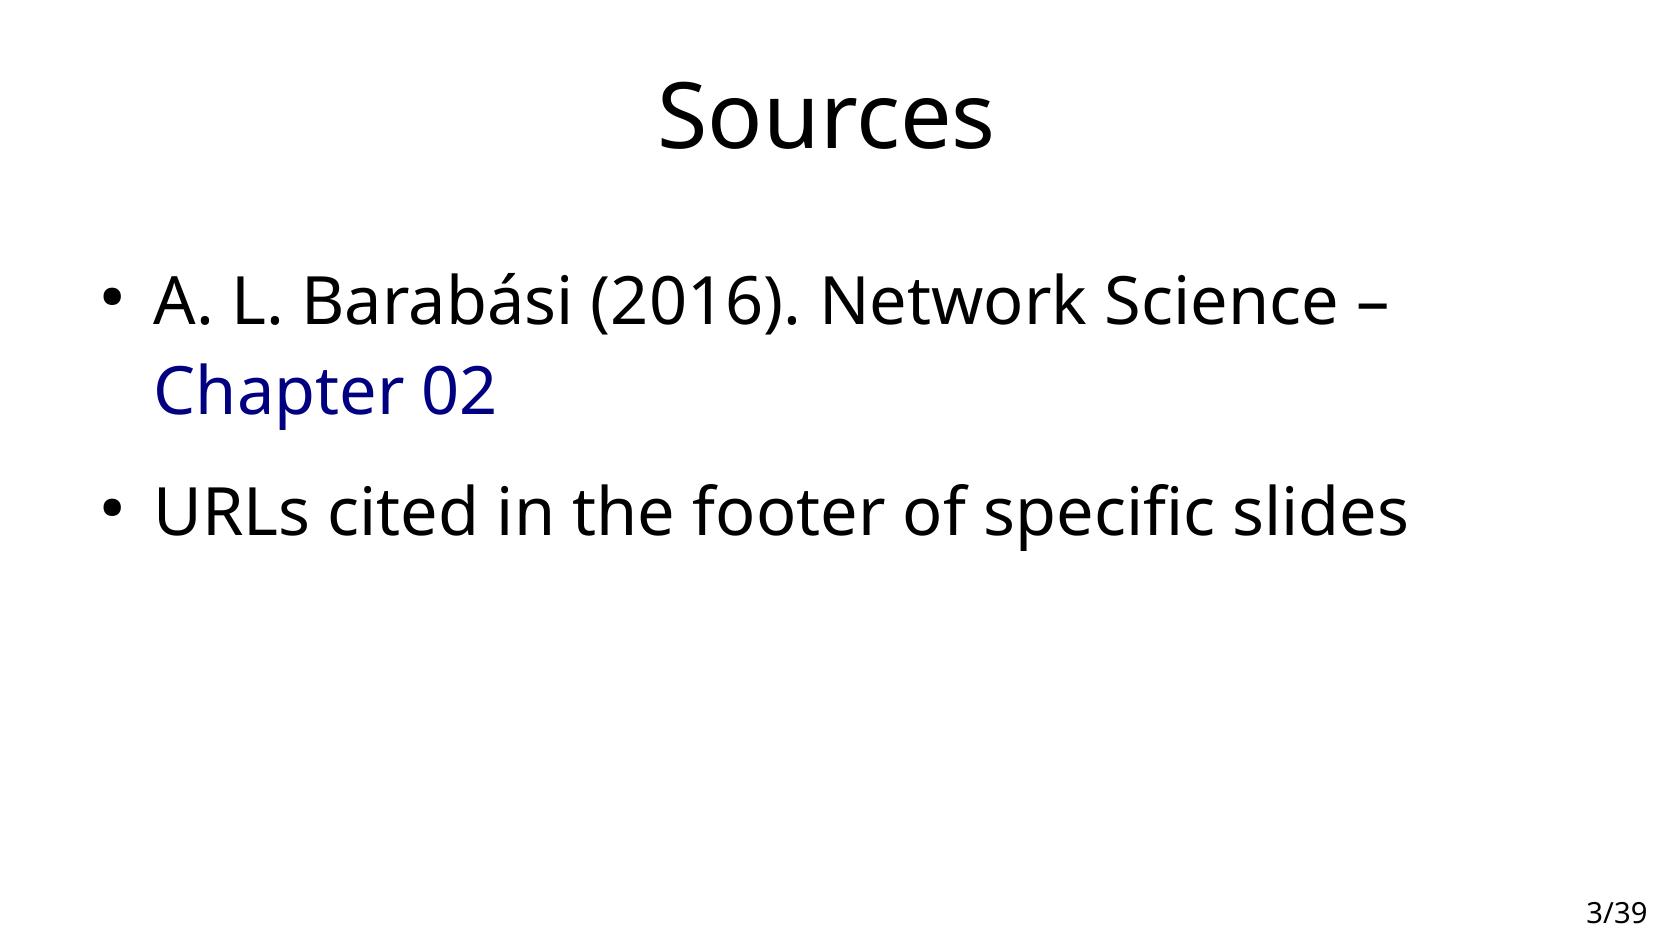

# Sources
A. L. Barabási (2016). Network Science – Chapter 02
URLs cited in the footer of specific slides
3